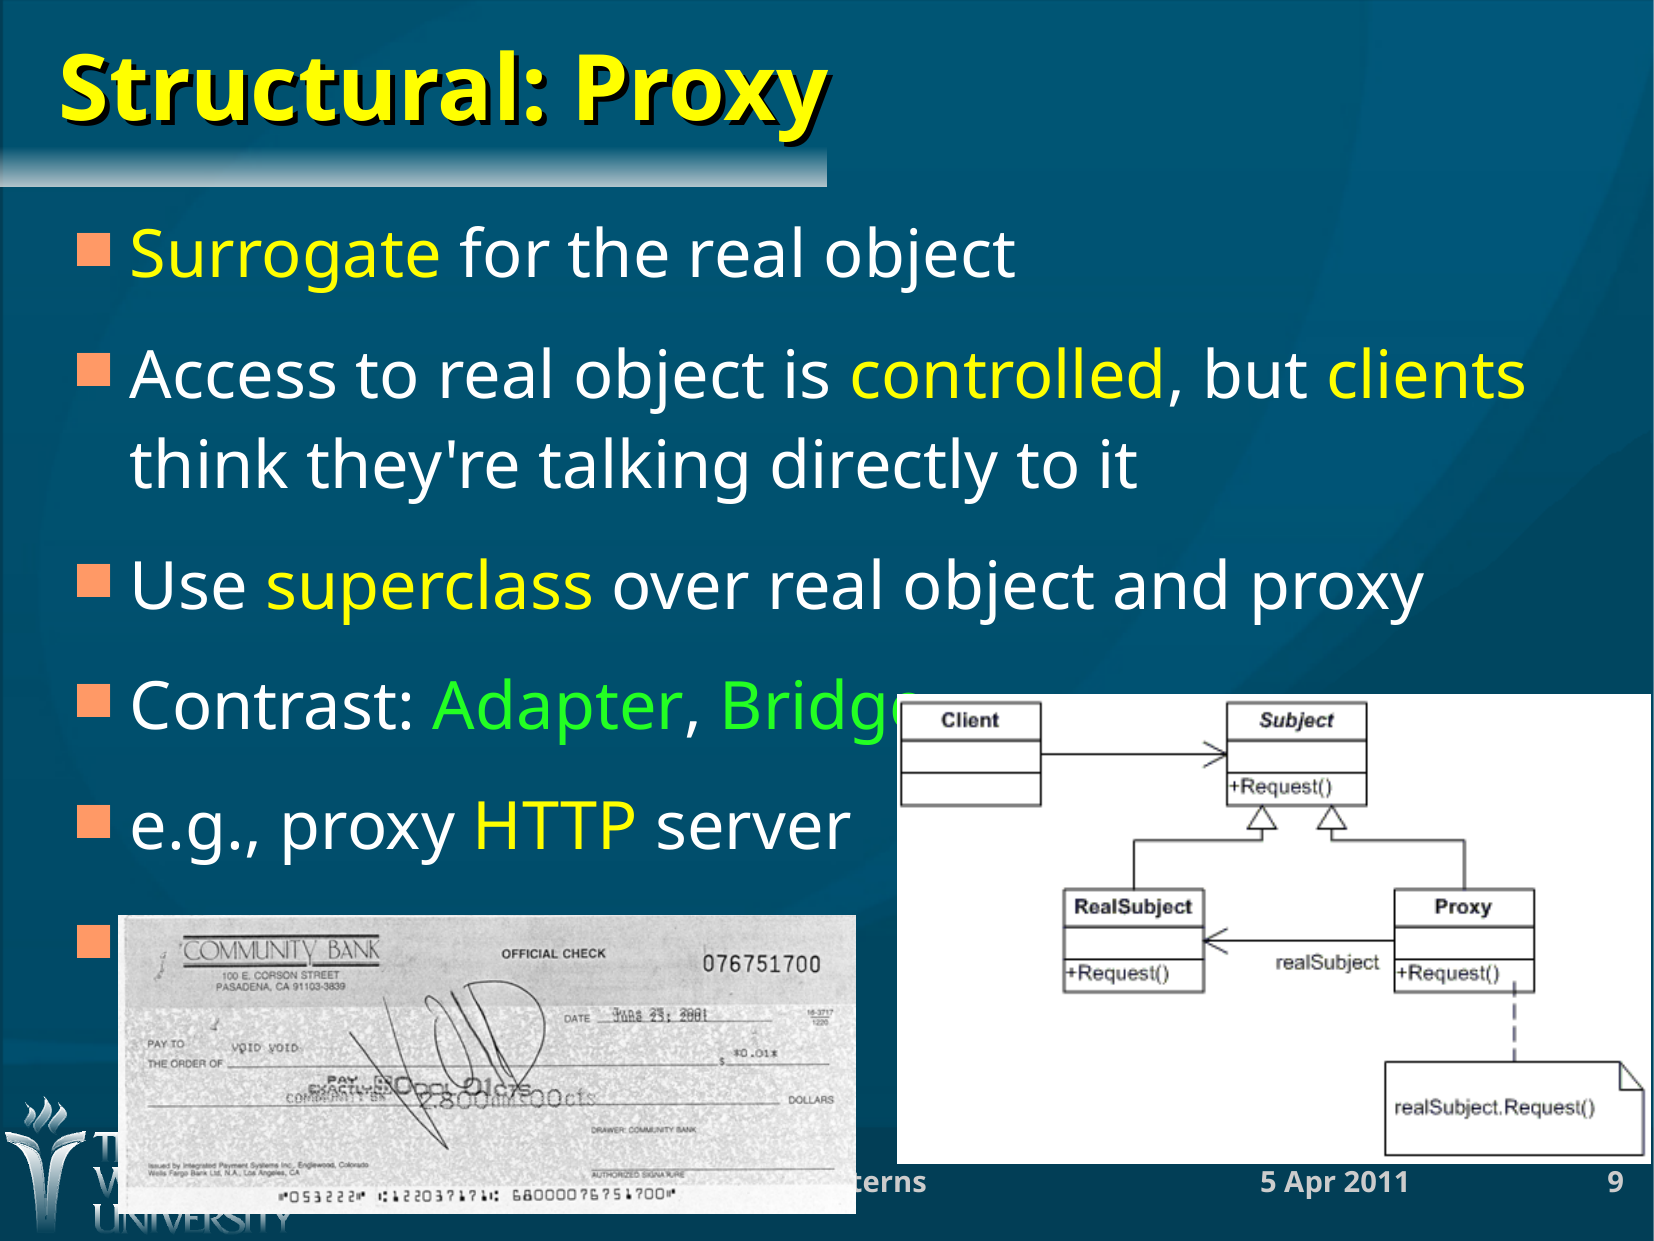

# Structural: Proxy
Surrogate for the real object
Access to real object is controlled, but clients think they're talking directly to it
Use superclass over real object and proxy
Contrast: Adapter, Bridge
e.g., proxy HTTP server
e.g., bank cheque
CMPT166: design patterns
5 Apr 2011
9